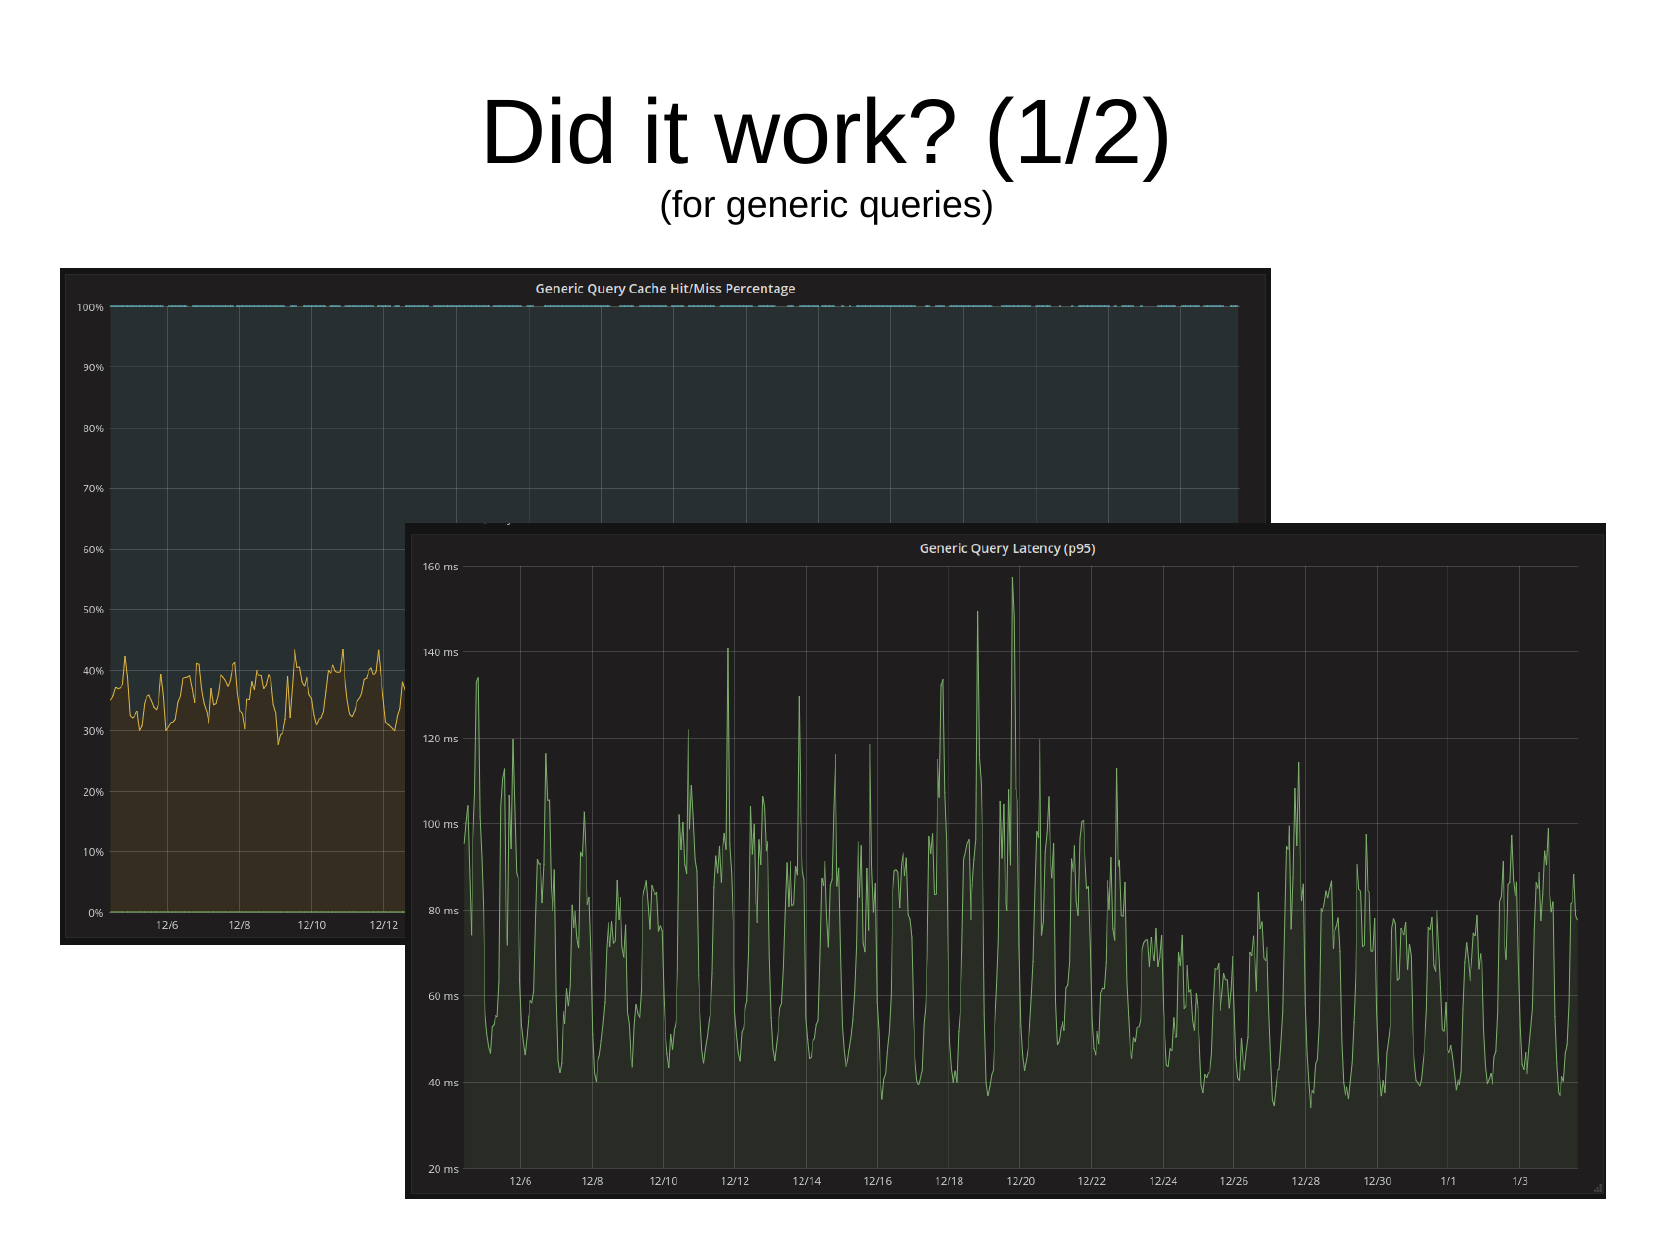

# Did it work? (1/2) (for generic queries)